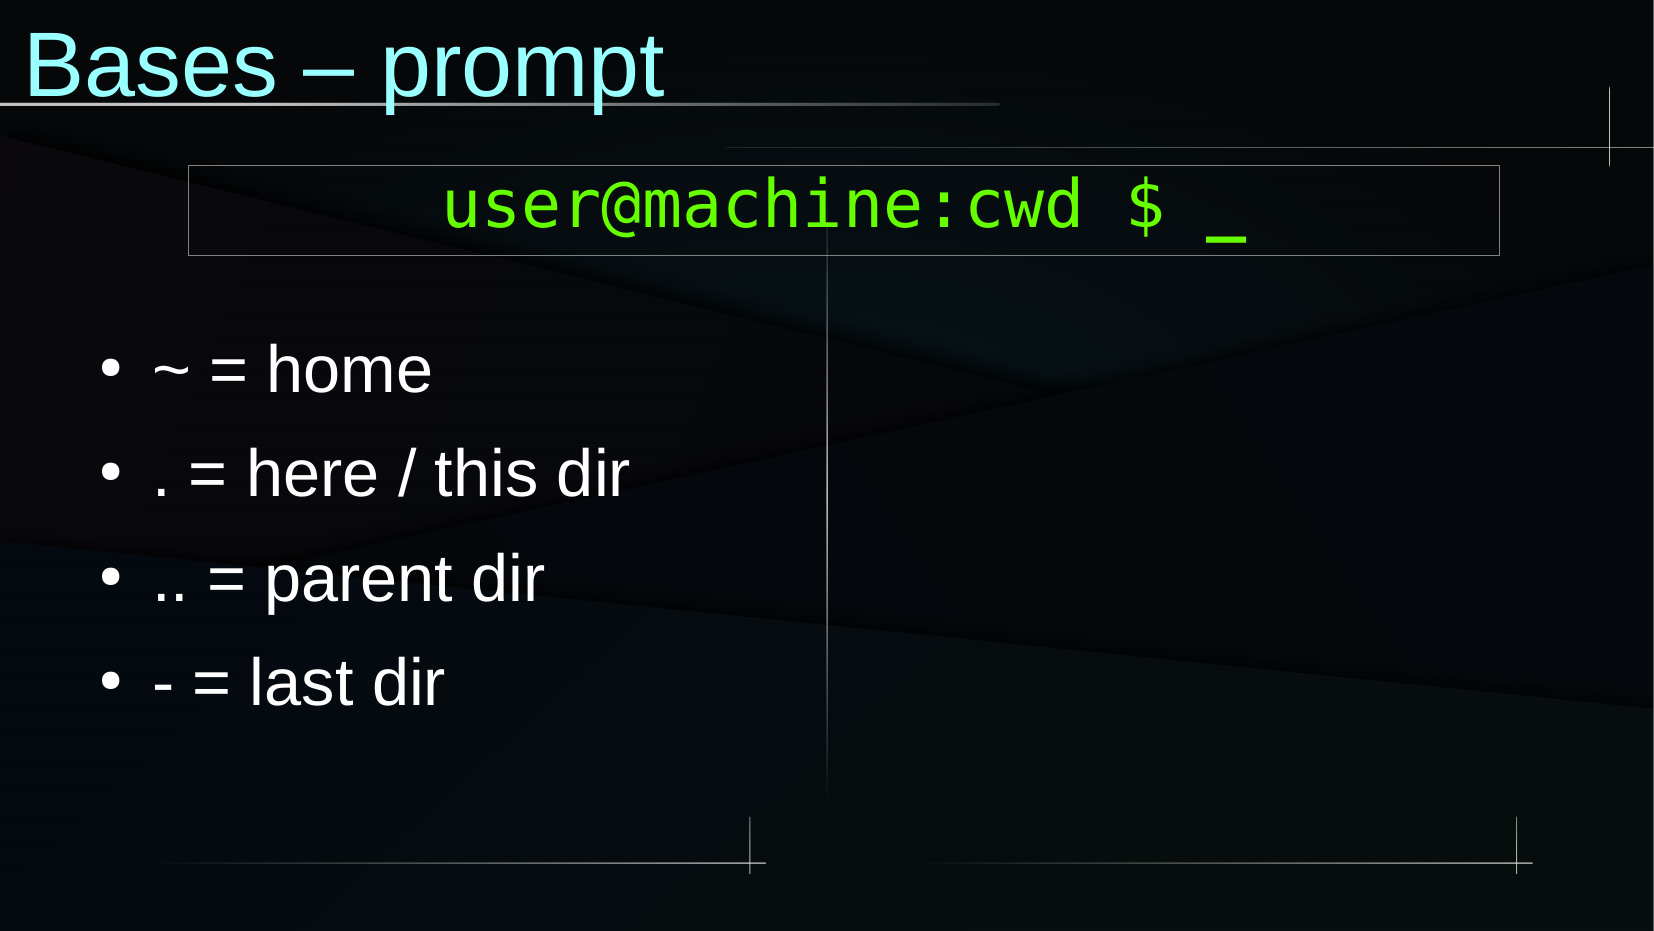

# Bases – prompt
user@machine:cwd $ _
~ = home
. = here / this dir
.. = parent dir
- = last dir